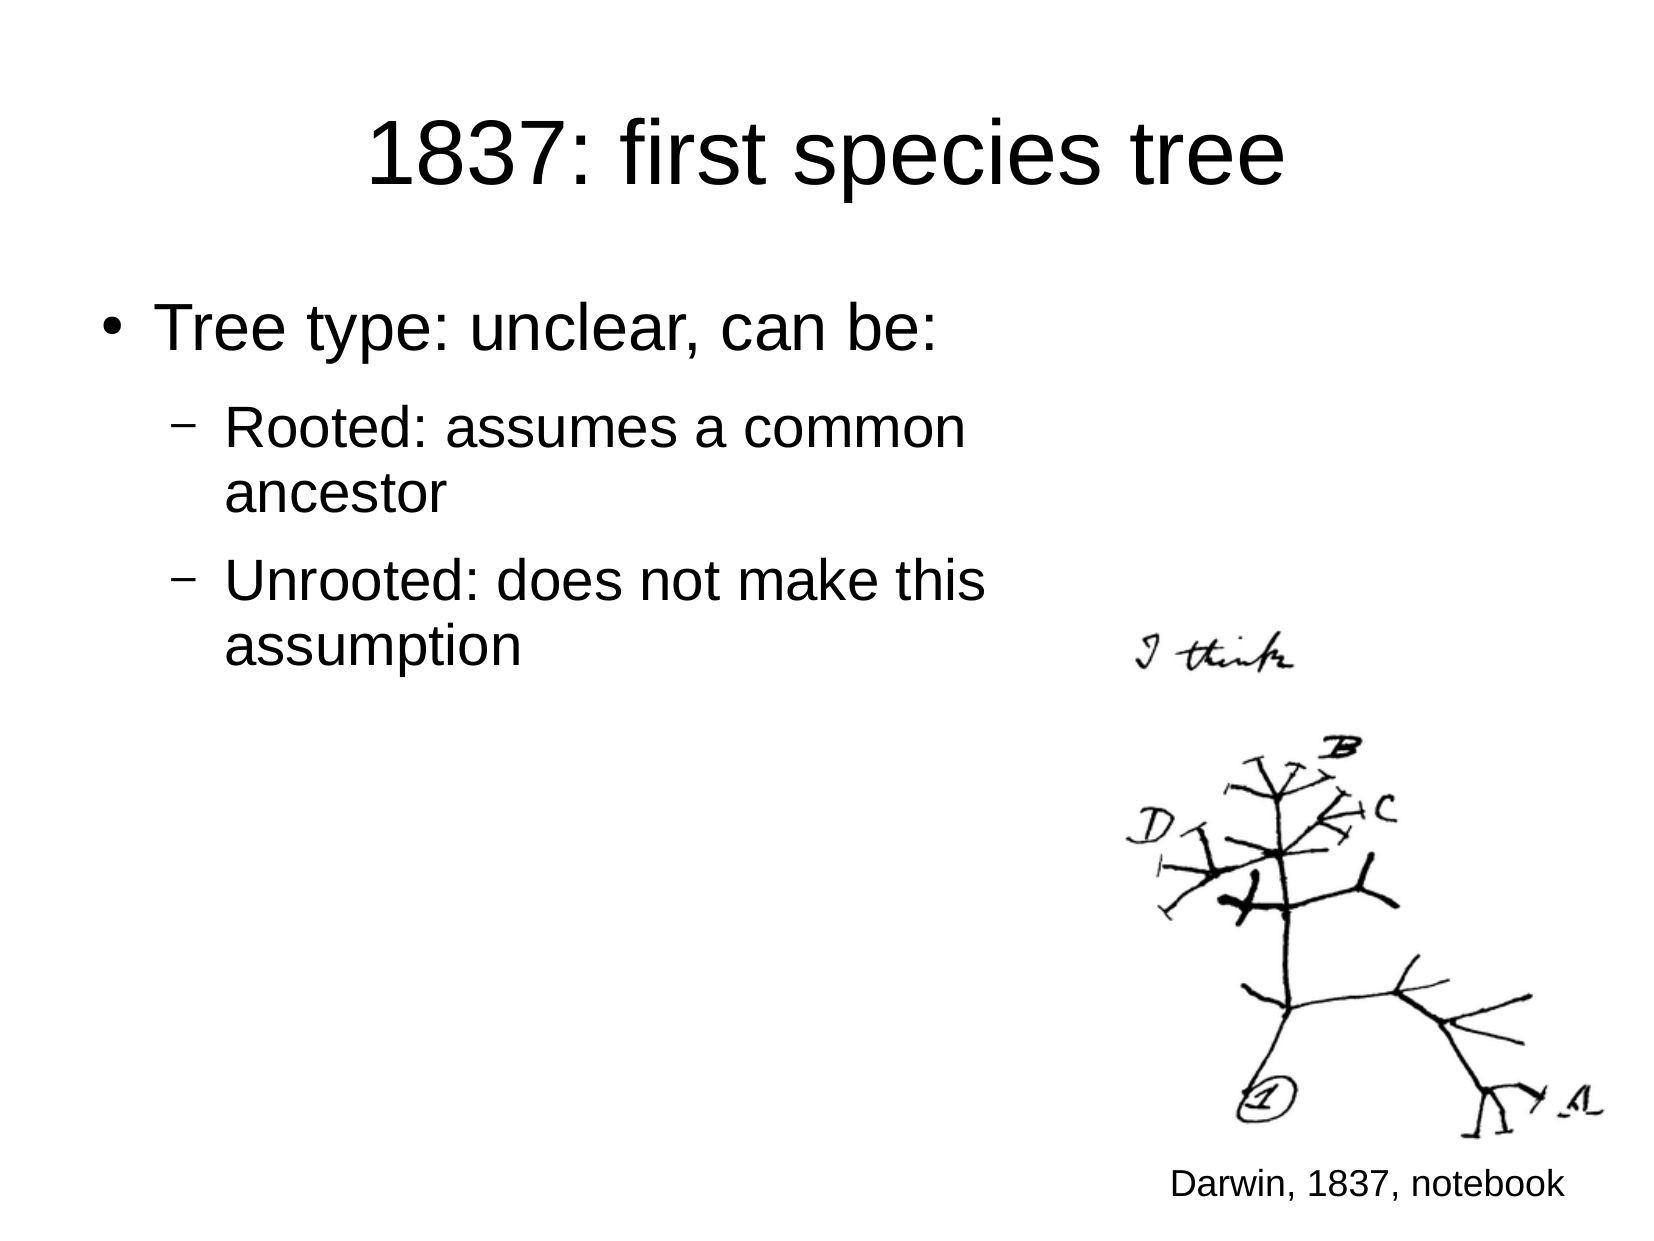

# 1837: first species tree
Tree type: unclear, can be:
Rooted: assumes a common ancestor
Unrooted: does not make this assumption
Darwin, 1837, notebook